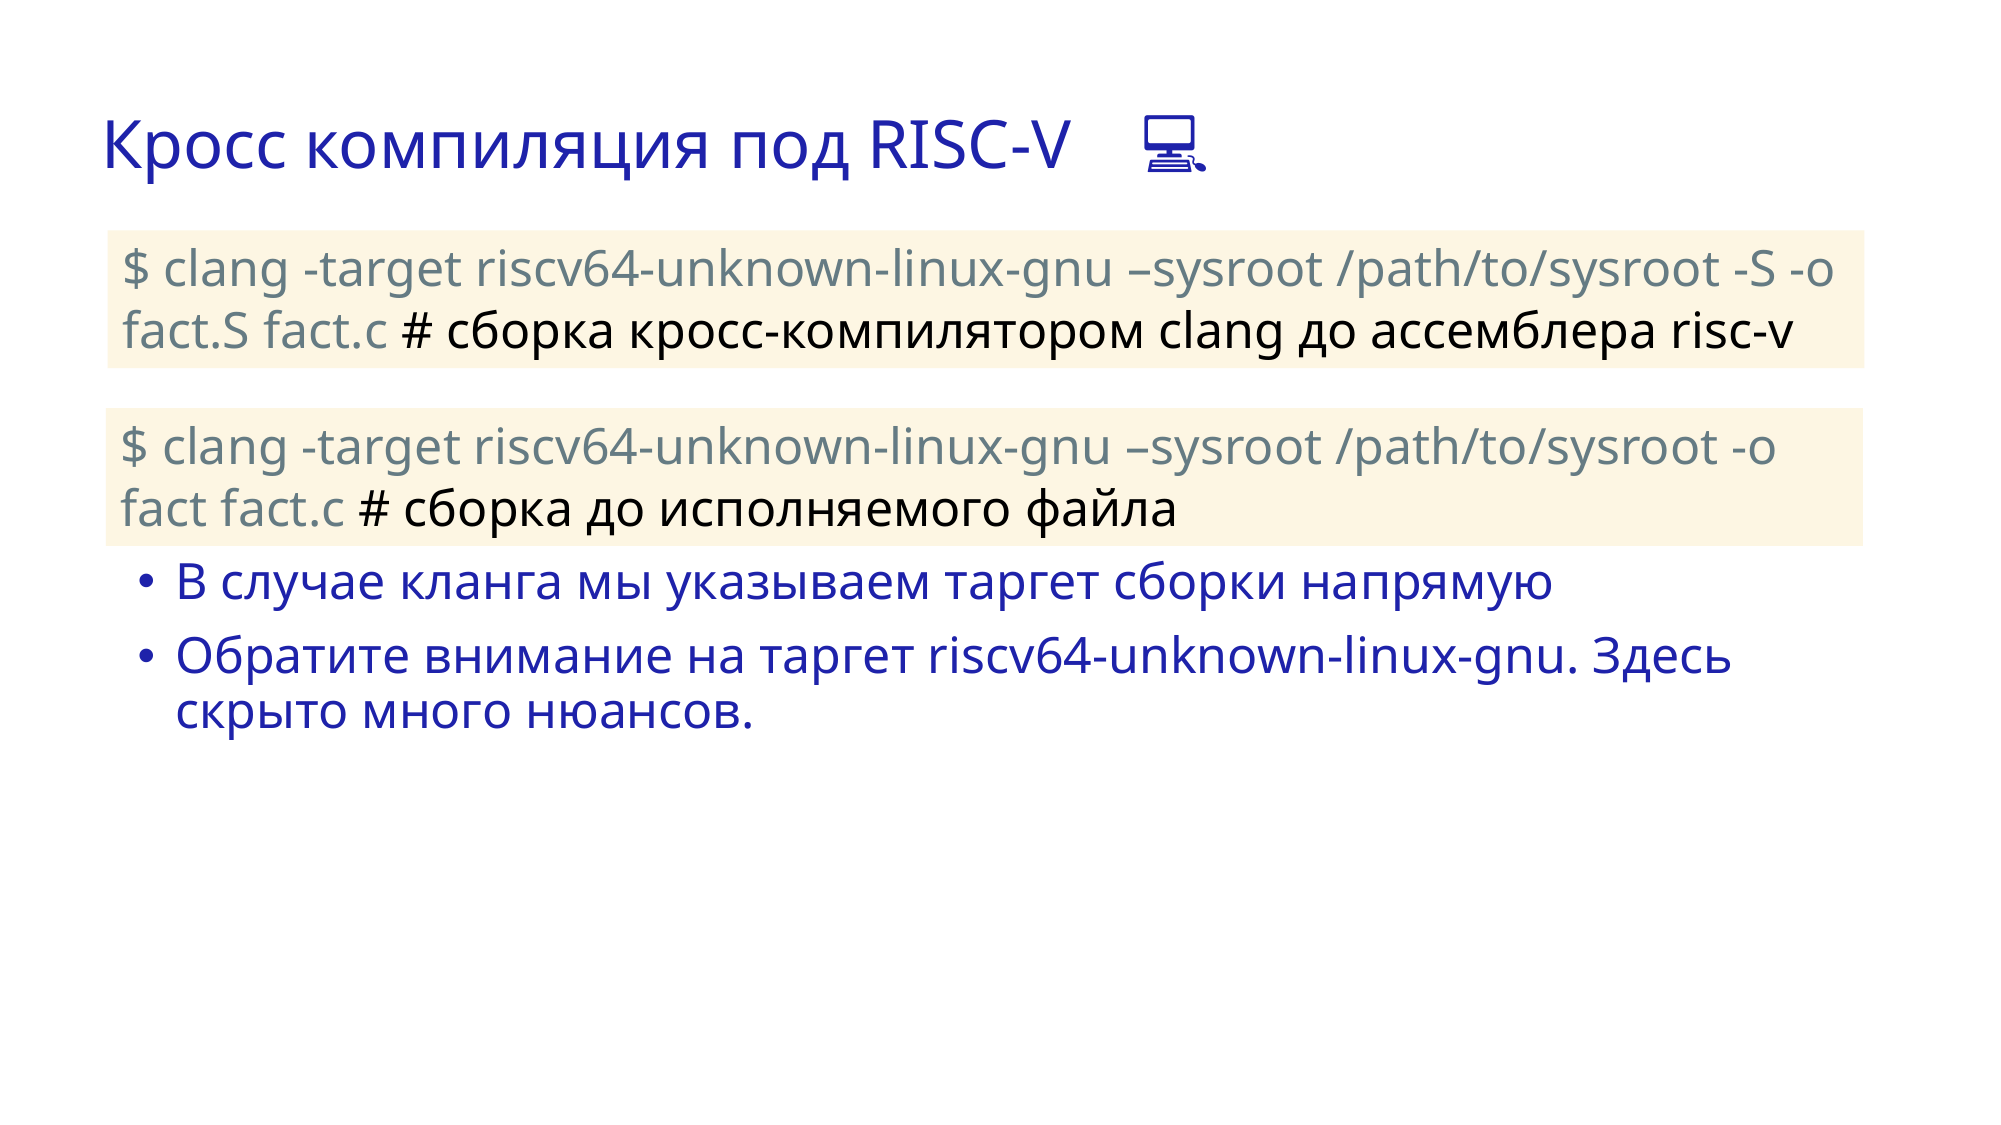

Кросс компиляция под RISC-V 💻​
$ clang -target riscv64-unknown-linux-gnu –sysroot /path/to/sysroot -S -o fact.S fact.c # сборка кросс-компилятором clang до ассемблера risc-v
$ clang -target riscv64-unknown-linux-gnu –sysroot /path/to/sysroot -o fact fact.c # сборка до исполняемого файла
# В случае кланга мы указываем таргет сборки напрямую
Обратите внимание на таргет riscv64-unknown-linux-gnu. Здесь скрыто много нюансов.